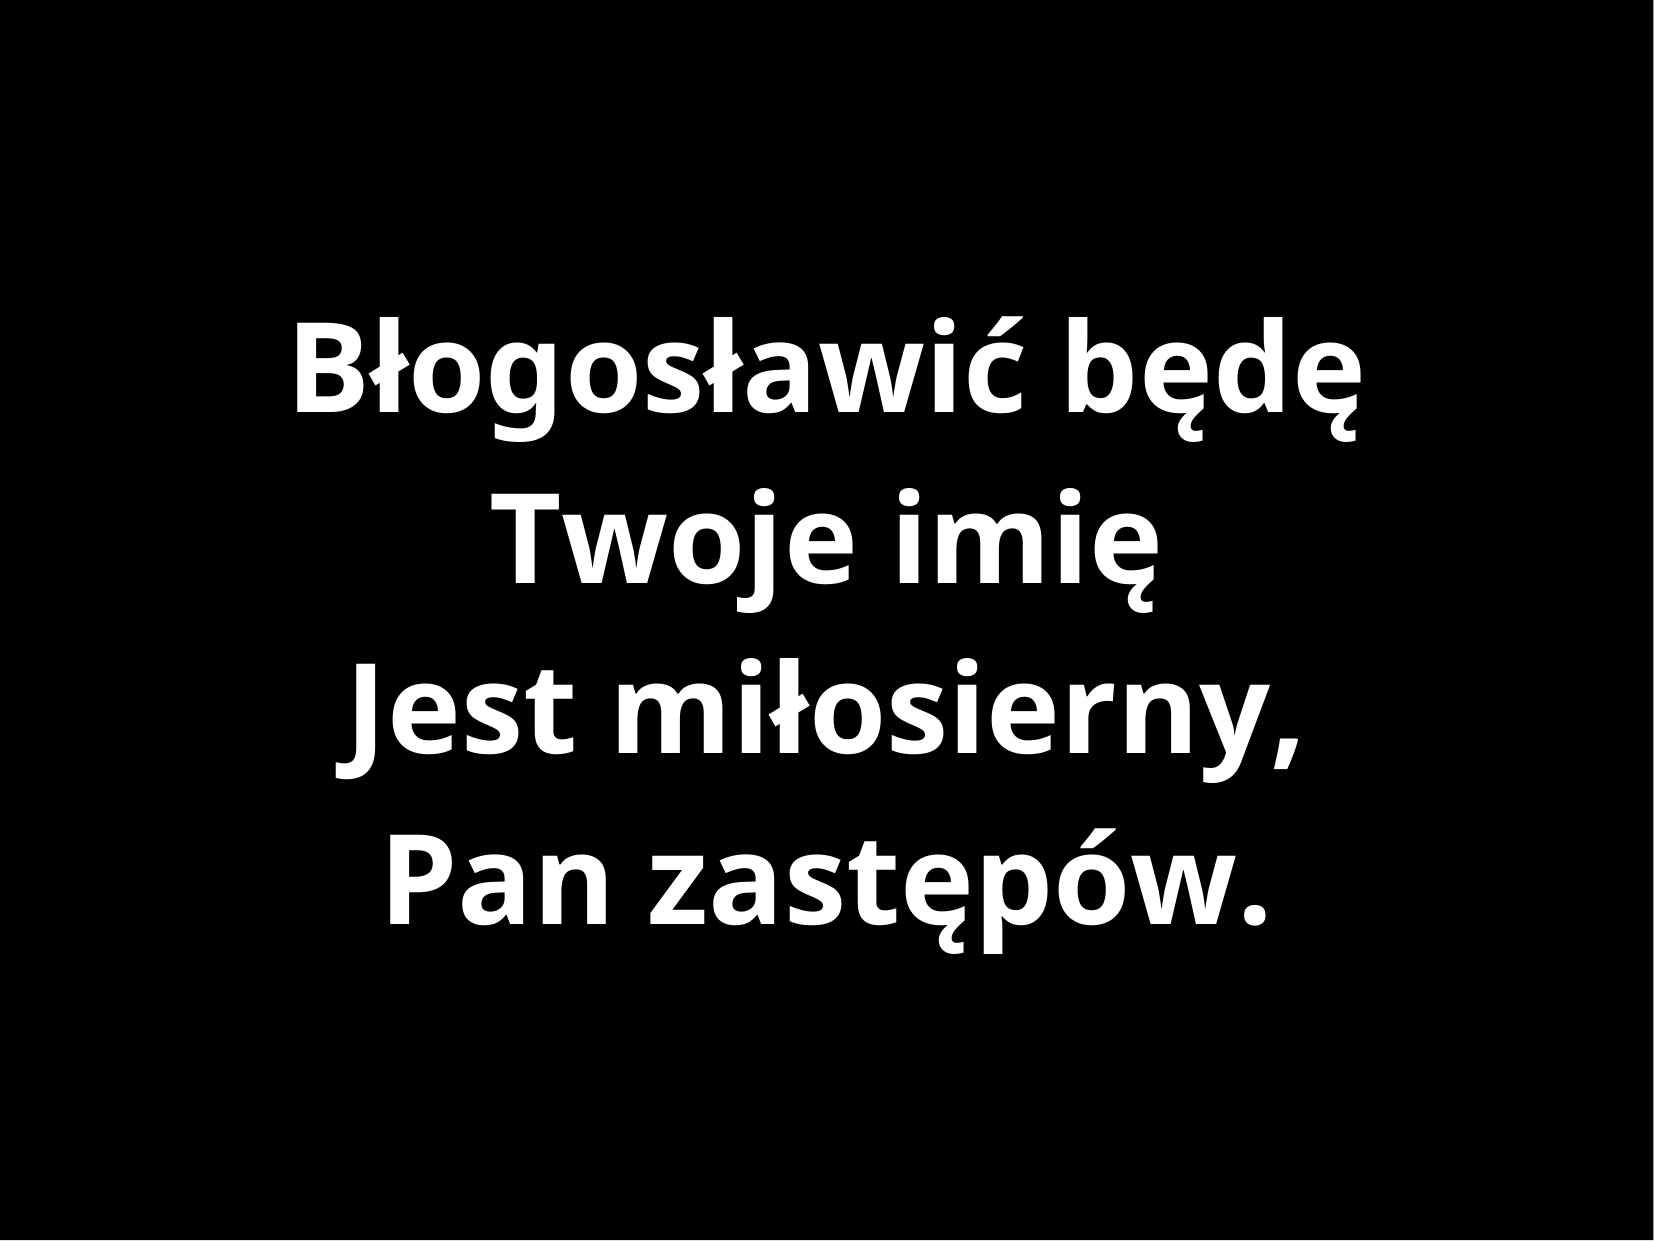

# Błogosławić będę Twoje imię Jest miłosierny, Pan zastępów.